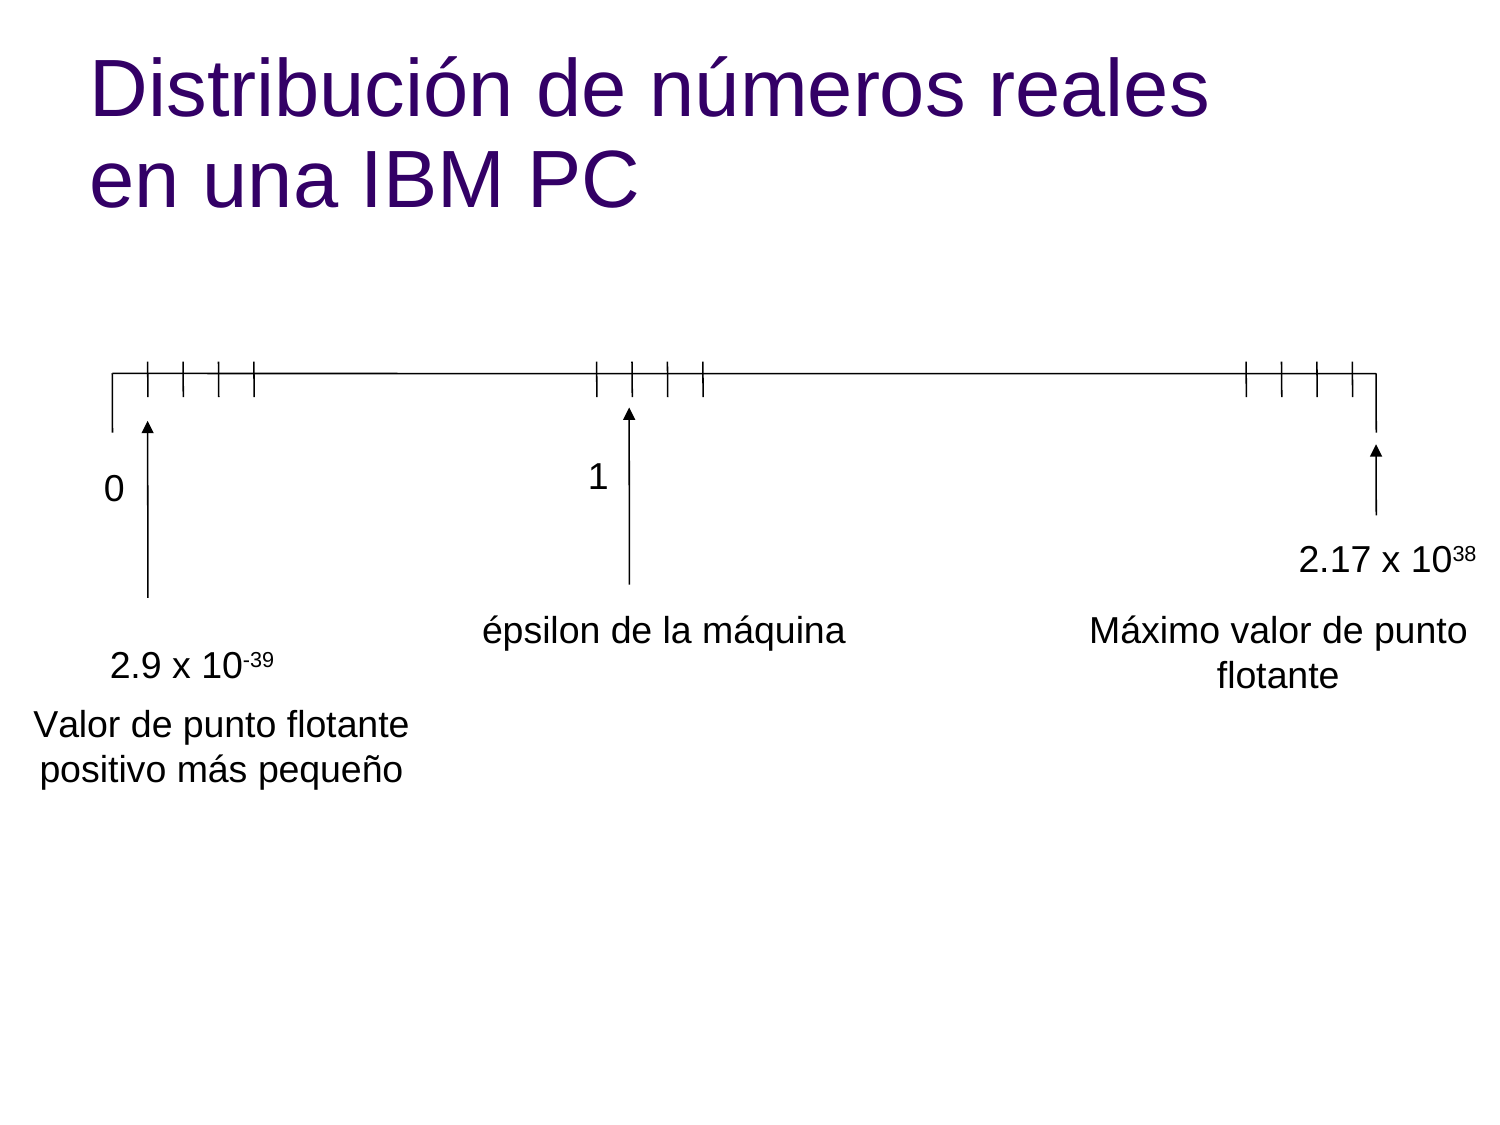

# Distribución de números reales en una IBM PC
1
0
2.17 x 1038
épsilon de la máquina
Máximo valor de punto flotante
2.9 x 10-39
Valor de punto flotante
positivo más pequeño